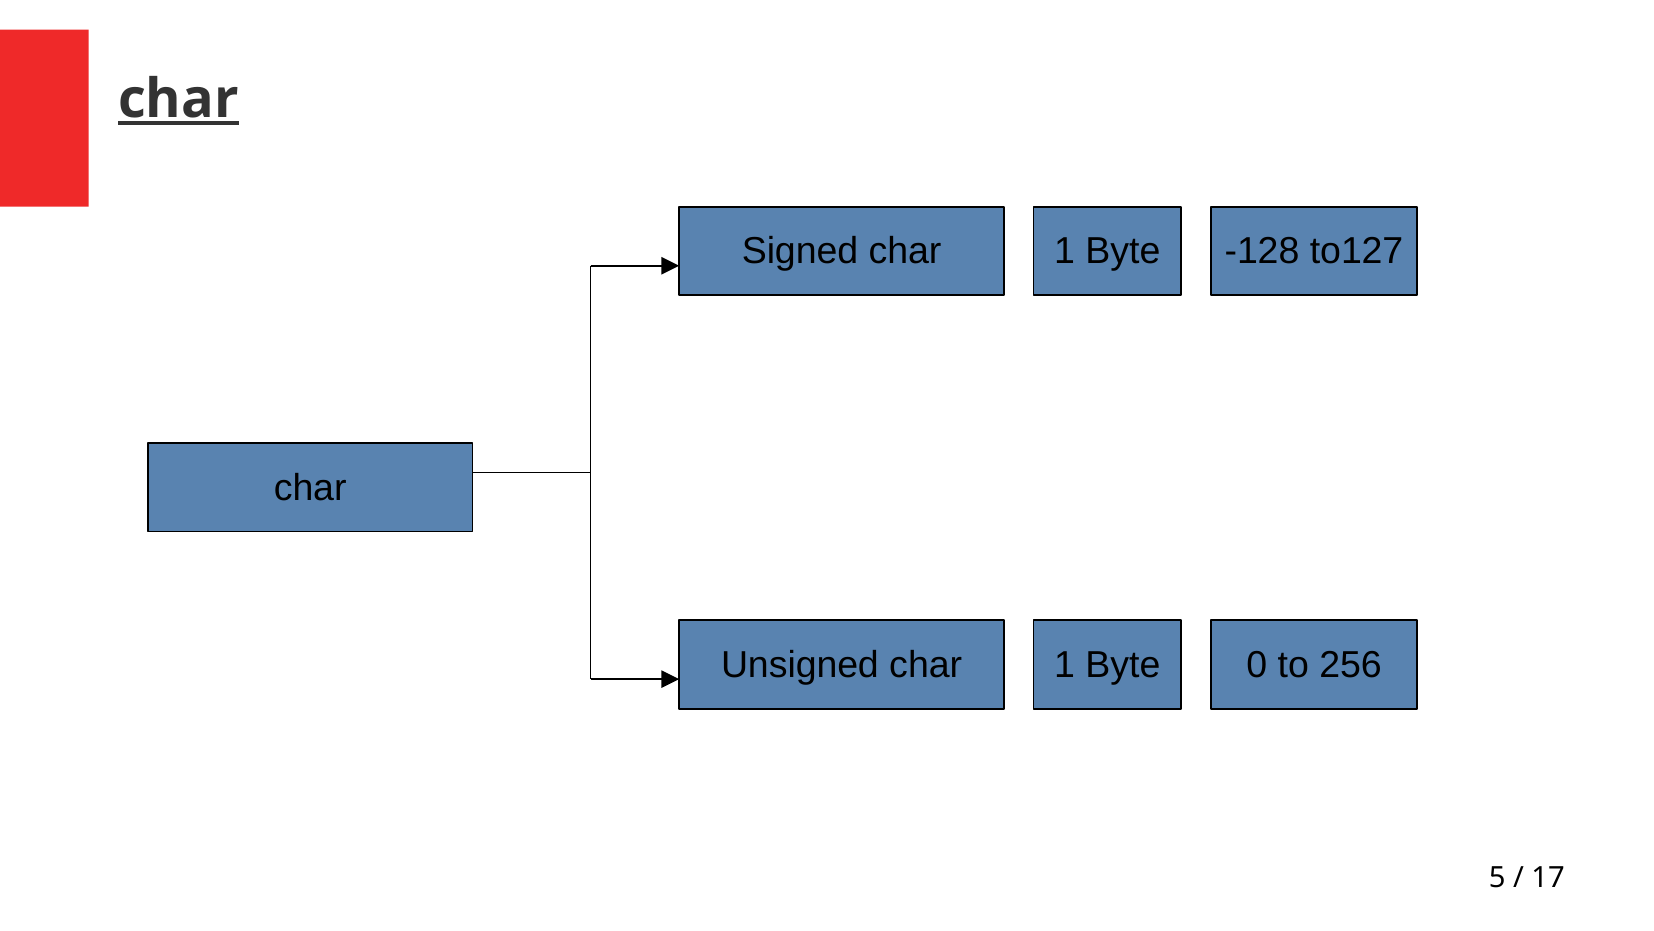

# char
Signed char
1 Byte
-128 to127
char
Unsigned char
1 Byte
0 to 256
5